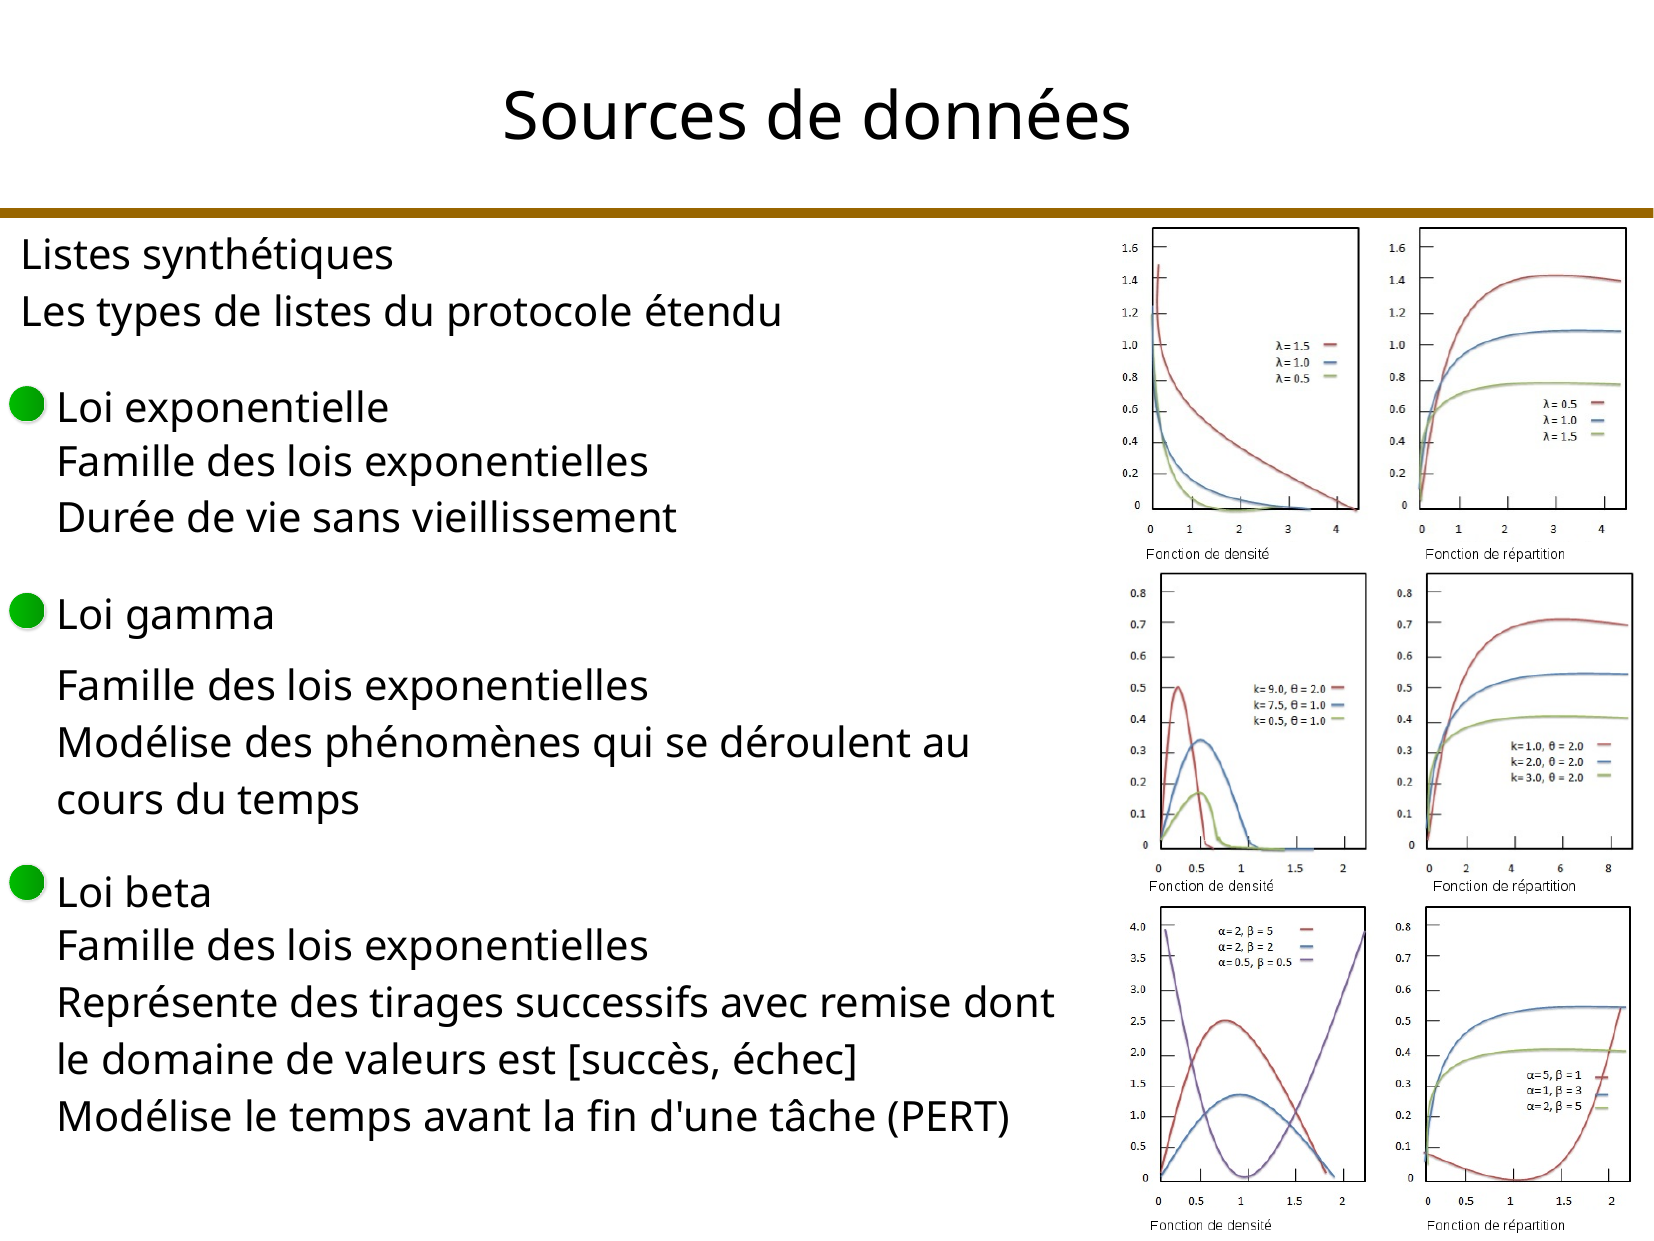

# Sources de données
Listes synthétiques
Les types de listes du protocole étendu
Loi exponentielle
Famille des lois exponentielles
Durée de vie sans vieillissement
Loi gamma
Famille des lois exponentielles
Modélise des phénomènes qui se déroulent au cours du temps
Loi beta
Famille des lois exponentielles
Représente des tirages successifs avec remise dont le domaine de valeurs est [succès, échec]
Modélise le temps avant la fin d'une tâche (PERT)